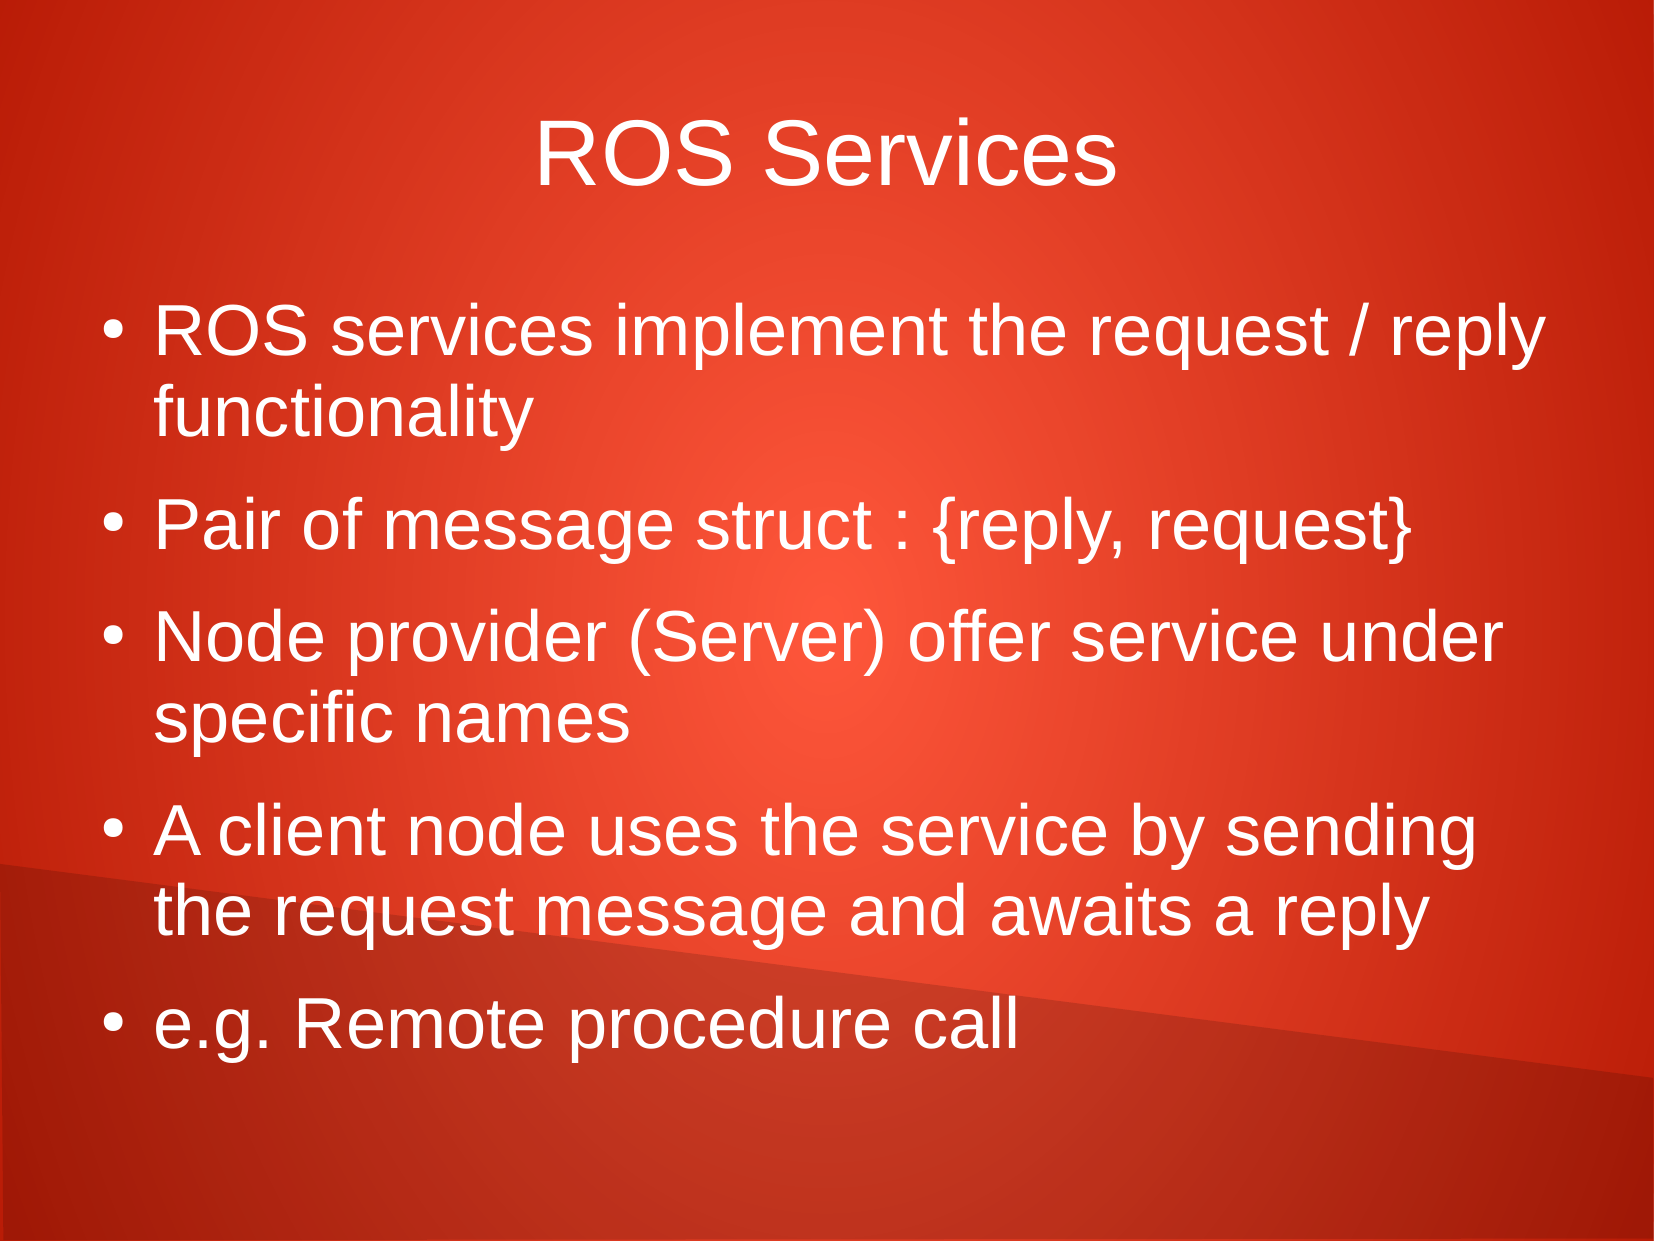

# ROS Services
ROS services implement the request / reply functionality
Pair of message struct : {reply, request}
Node provider (Server) offer service under specific names
A client node uses the service by sending the request message and awaits a reply
e.g. Remote procedure call